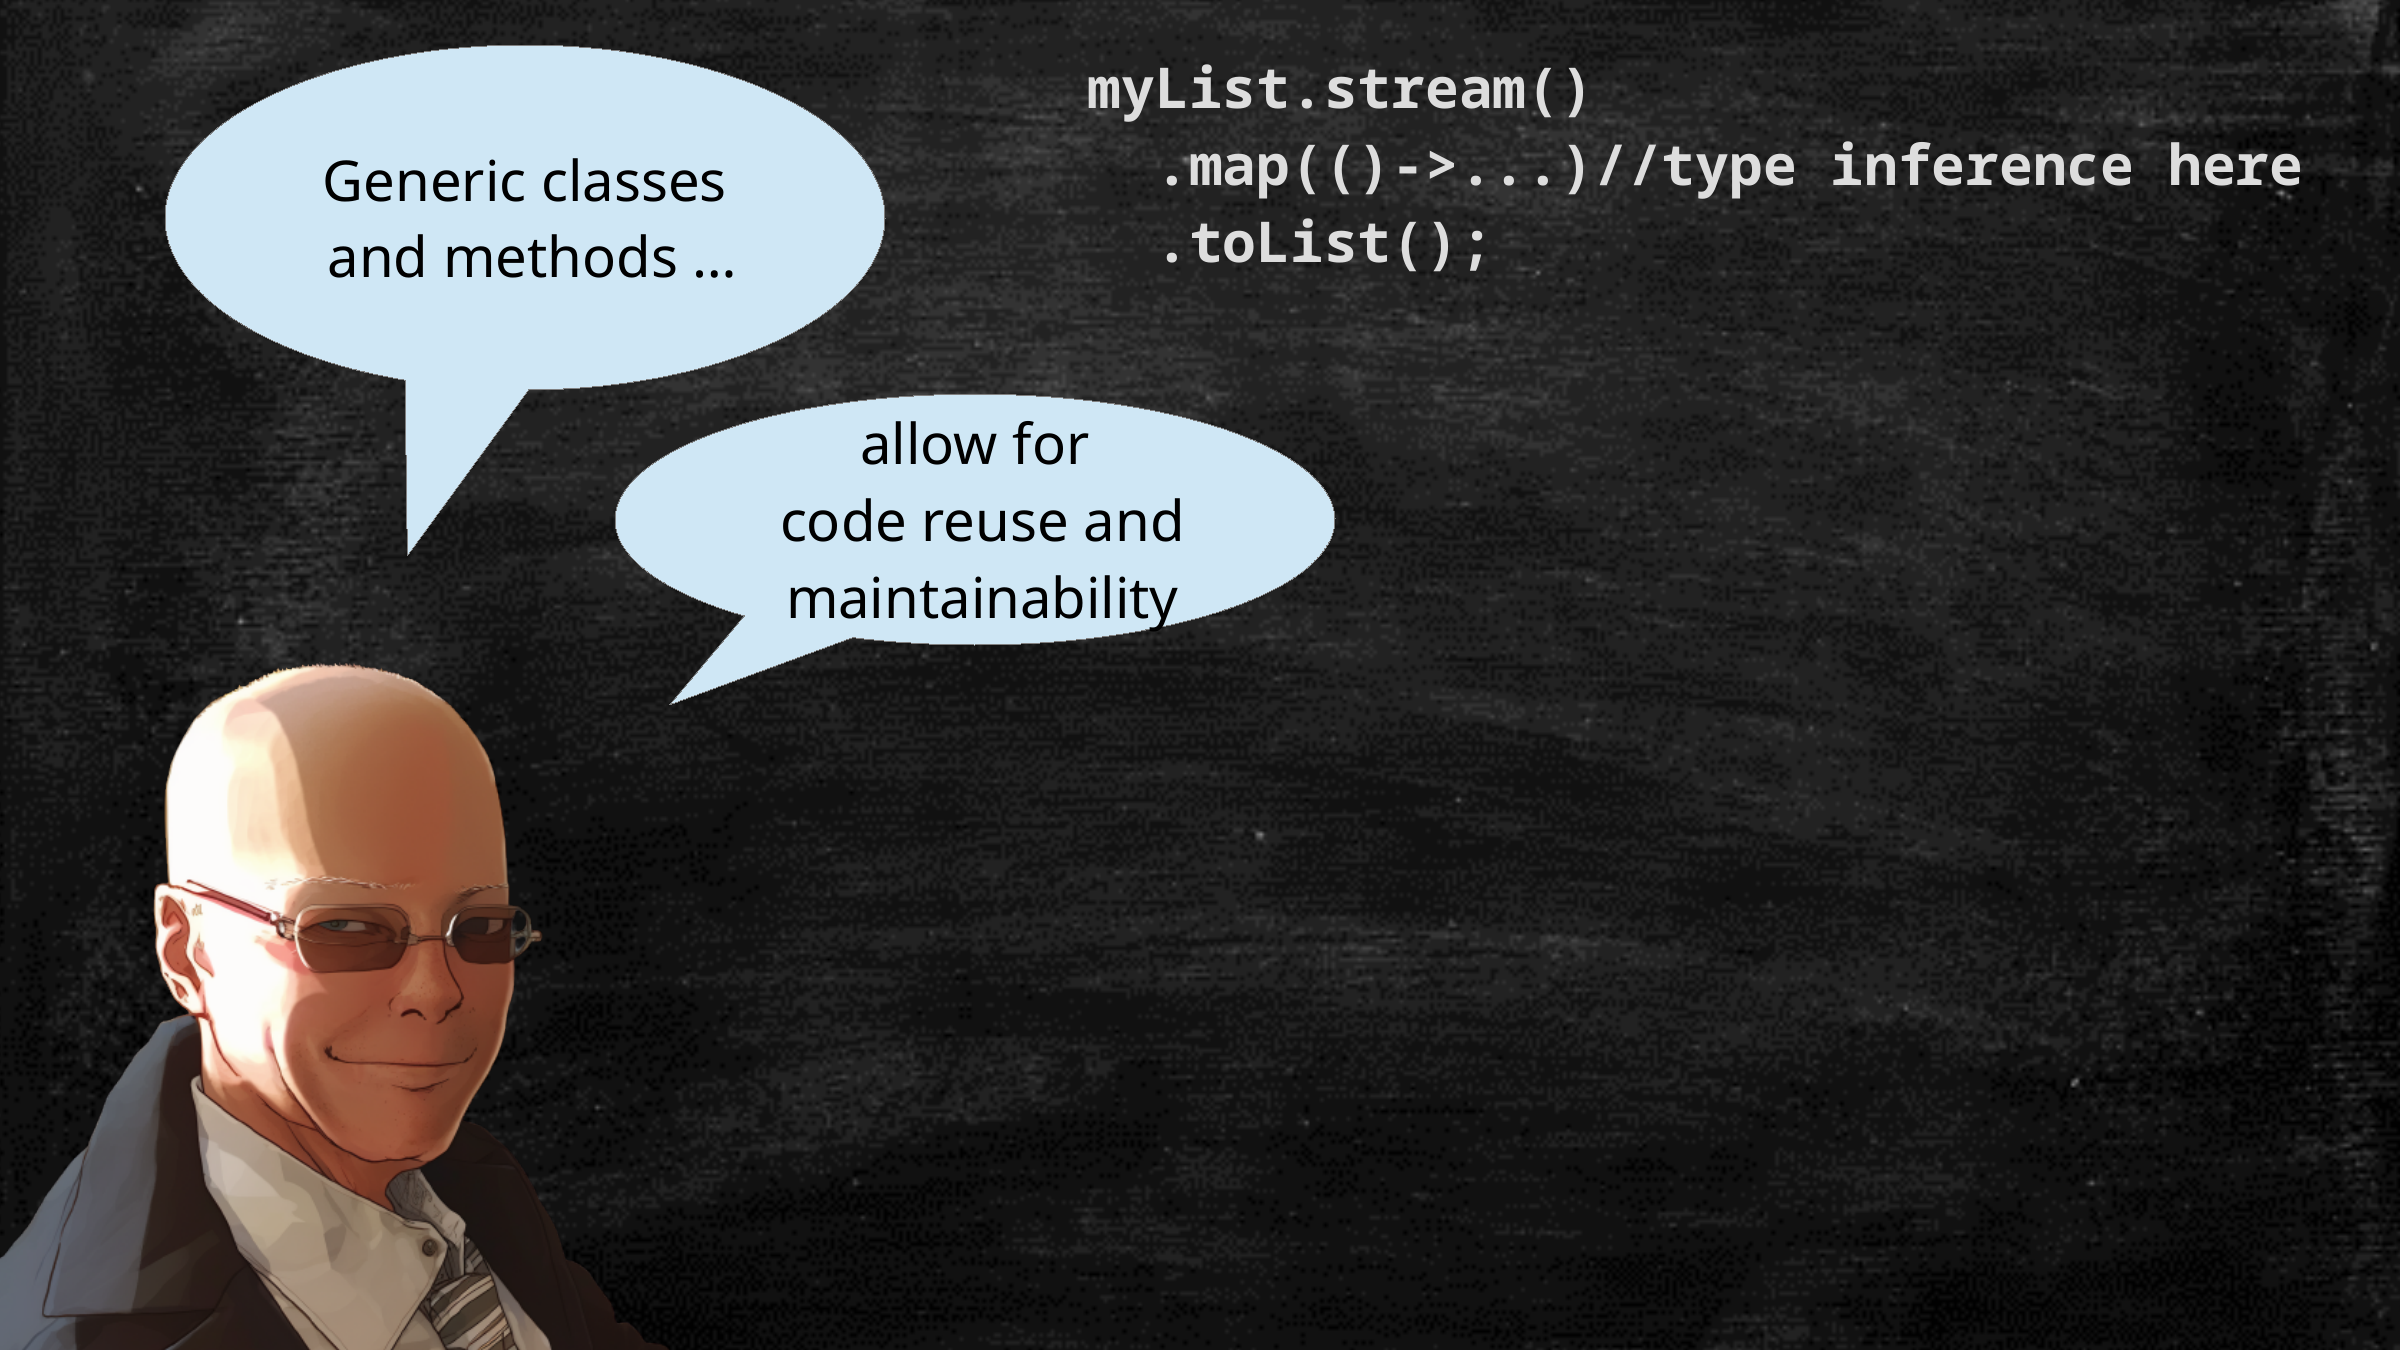

myList.stream()
 .map(()->...)//type inference here
 .toList();
Generic classes
 and methods …
allow for
 code reuse and
 maintainability